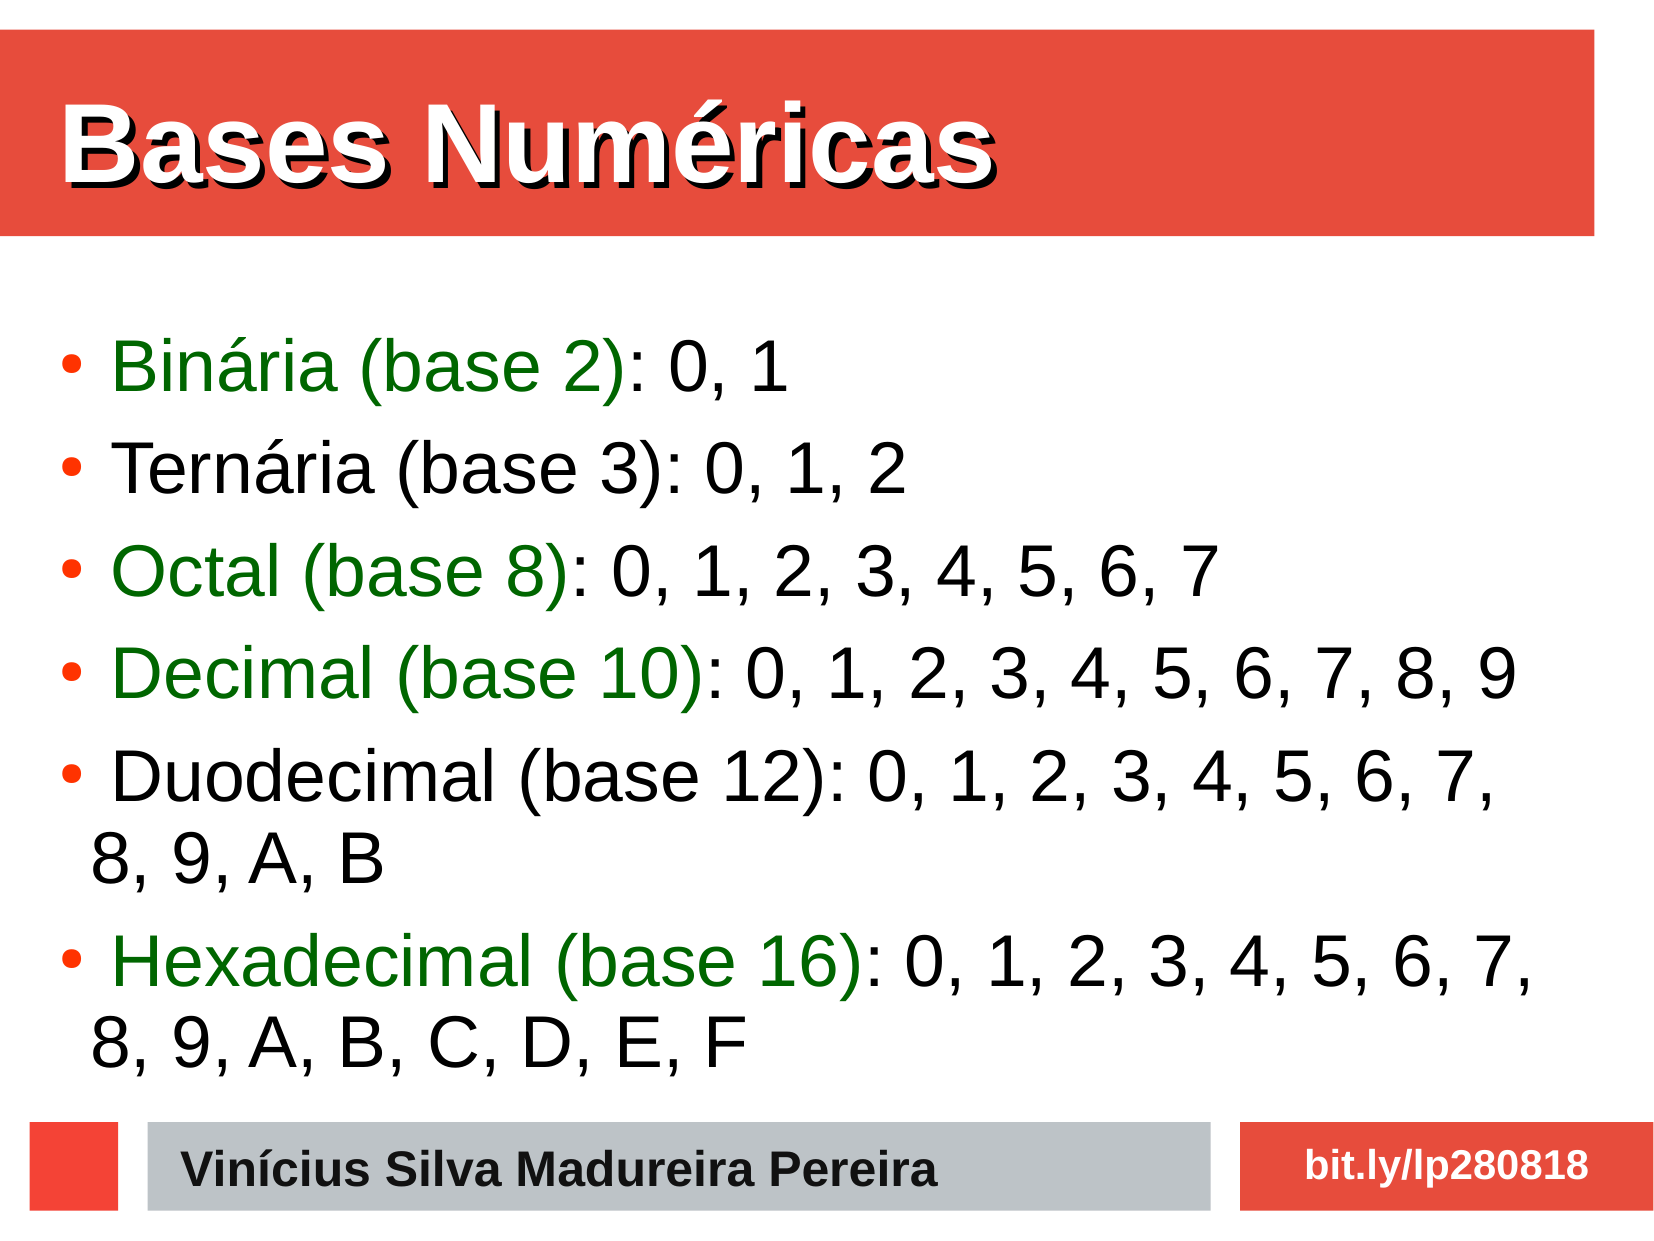

# Bases Numéricas
 Binária (base 2): 0, 1
 Ternária (base 3): 0, 1, 2
 Octal (base 8): 0, 1, 2, 3, 4, 5, 6, 7
 Decimal (base 10): 0, 1, 2, 3, 4, 5, 6, 7, 8, 9
 Duodecimal (base 12): 0, 1, 2, 3, 4, 5, 6, 7, 8, 9, A, B
 Hexadecimal (base 16): 0, 1, 2, 3, 4, 5, 6, 7, 8, 9, A, B, C, D, E, F
Vinícius Silva Madureira Pereira
bit.ly/lp280818